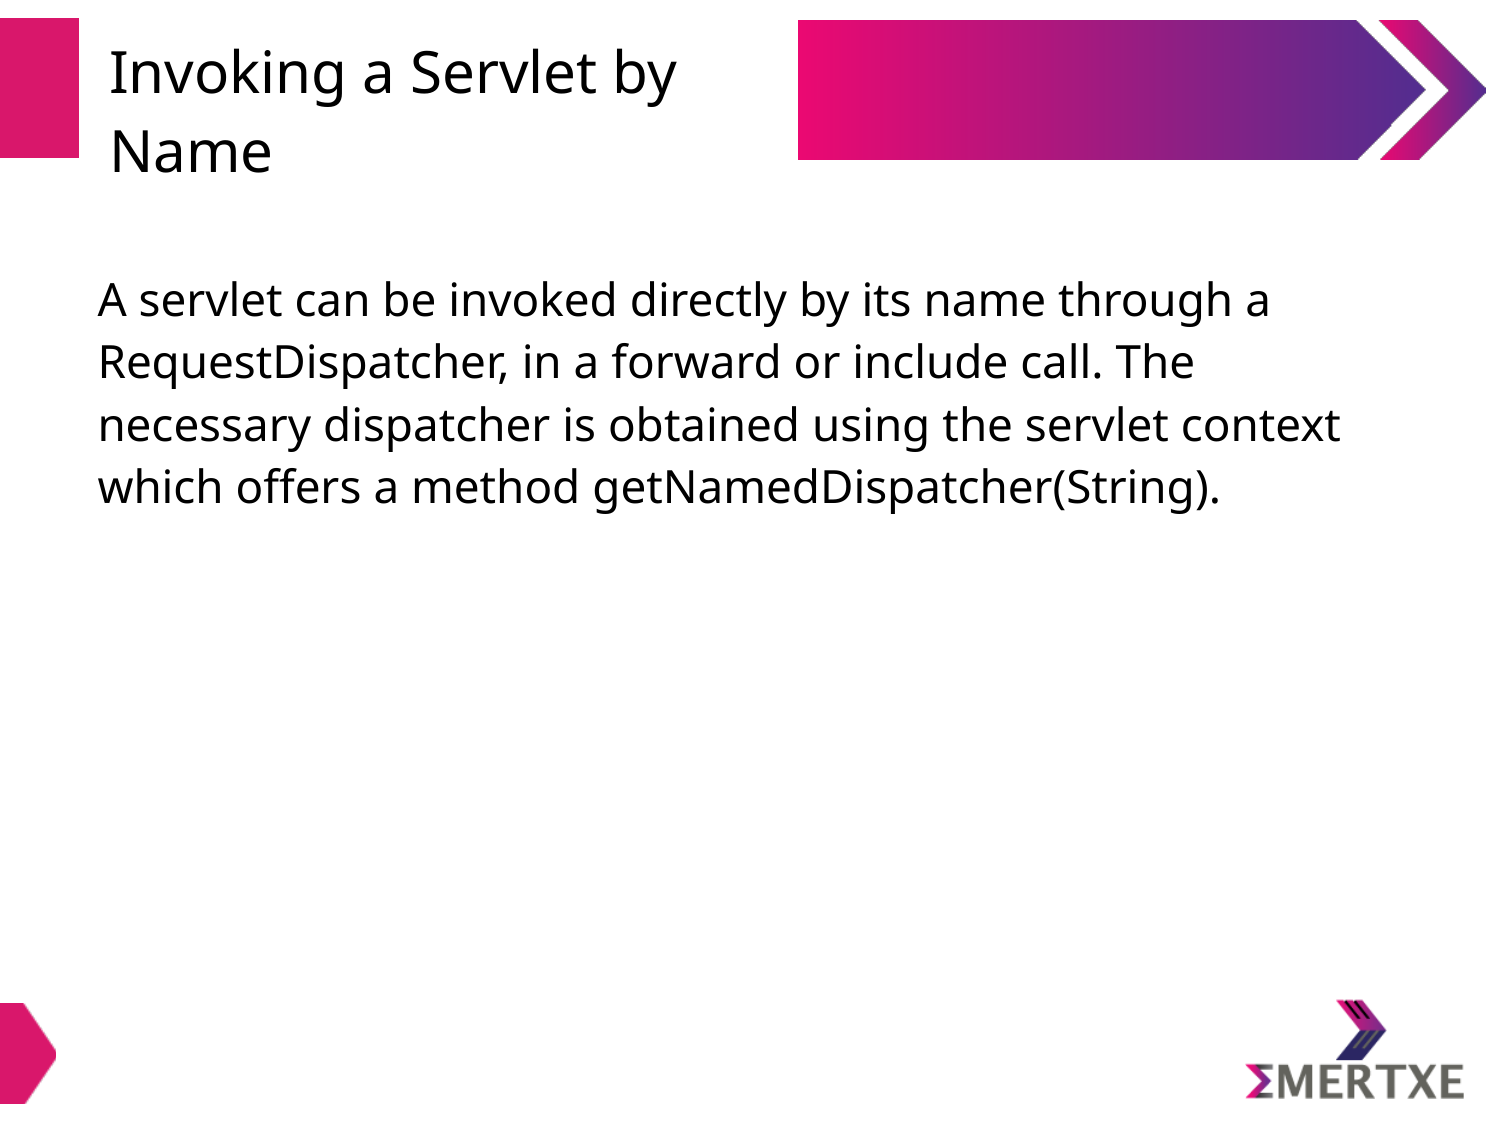

Invoking a Servlet by Name
A servlet can be invoked directly by its name through a RequestDispatcher, in a forward or include call. The necessary dispatcher is obtained using the servlet context which offers a method getNamedDispatcher(String).